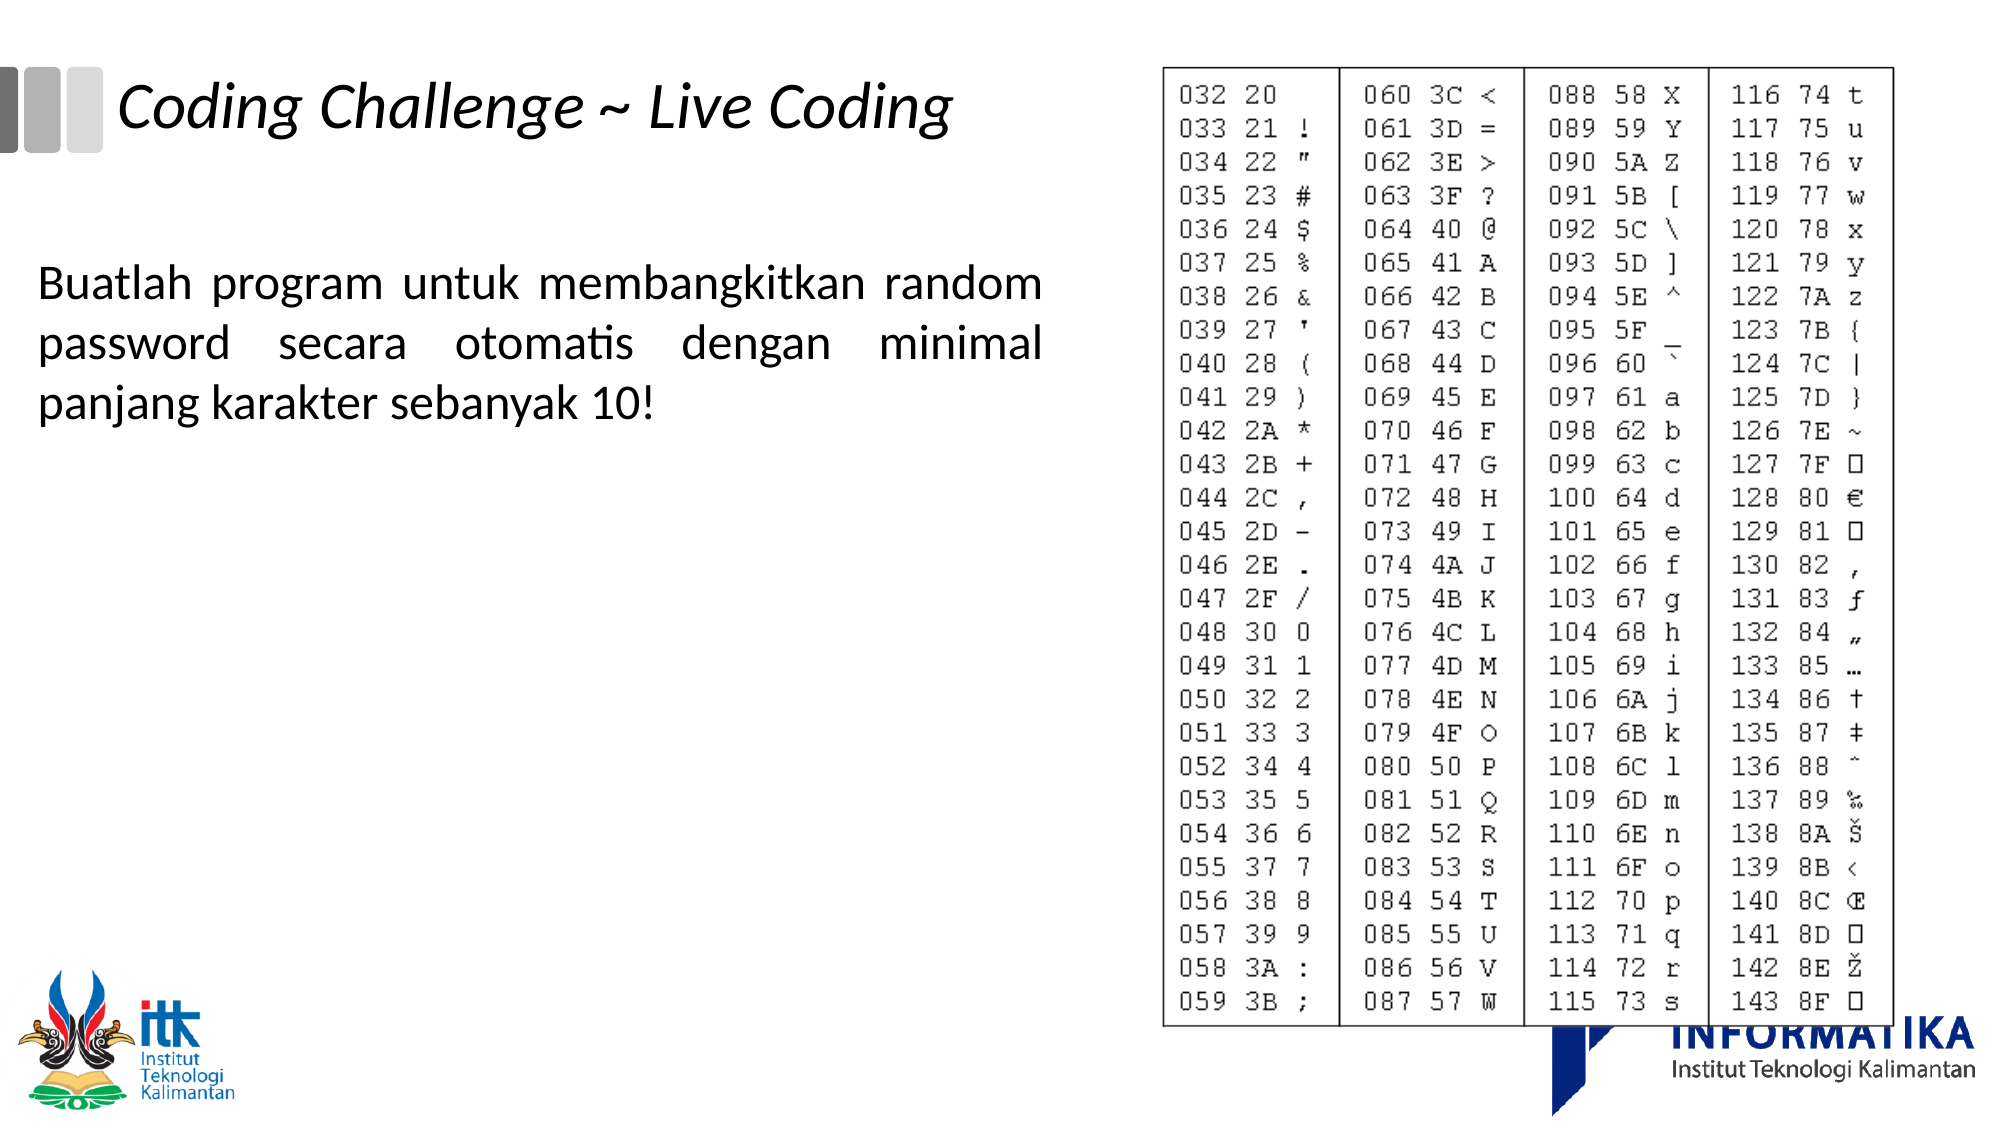

# Coding Challenge ~ Live Coding
Buatlah program untuk membangkitkan random password secara otomatis dengan minimal panjang karakter sebanyak 10!